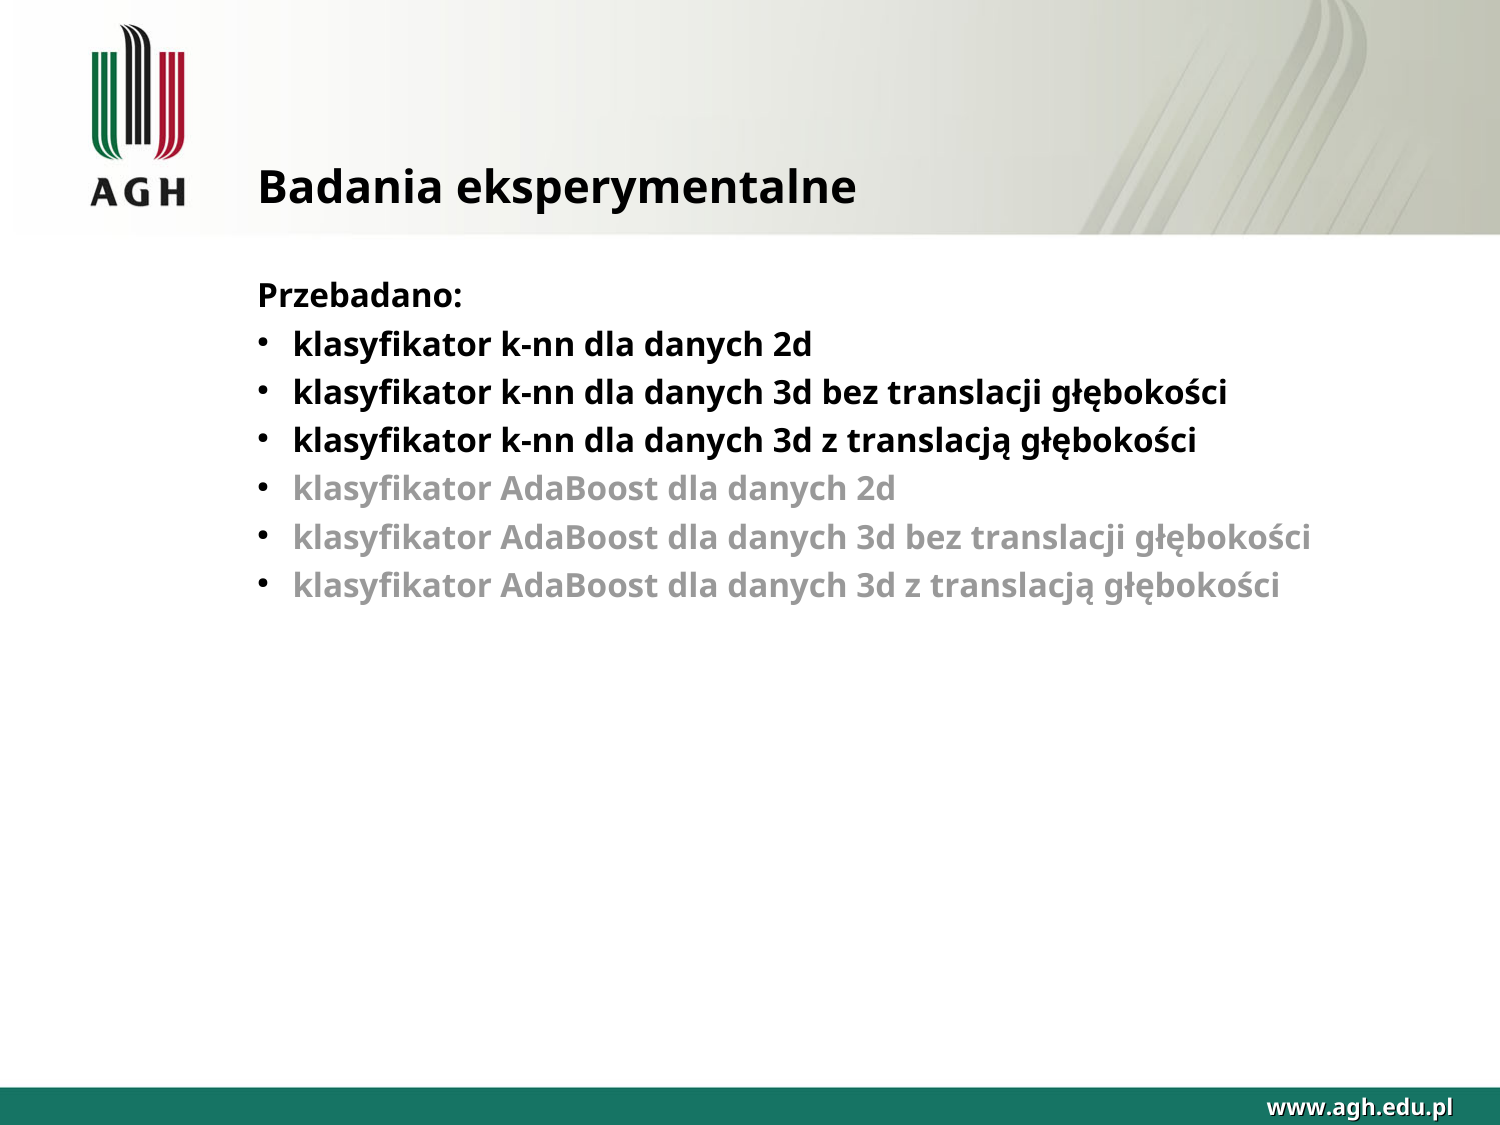

# Badania eksperymentalne
Przebadano:
klasyfikator k-nn dla danych 2d
klasyfikator k-nn dla danych 3d bez translacji głębokości
klasyfikator k-nn dla danych 3d z translacją głębokości
klasyfikator AdaBoost dla danych 2d
klasyfikator AdaBoost dla danych 3d bez translacji głębokości
klasyfikator AdaBoost dla danych 3d z translacją głębokości
www.agh.edu.pl